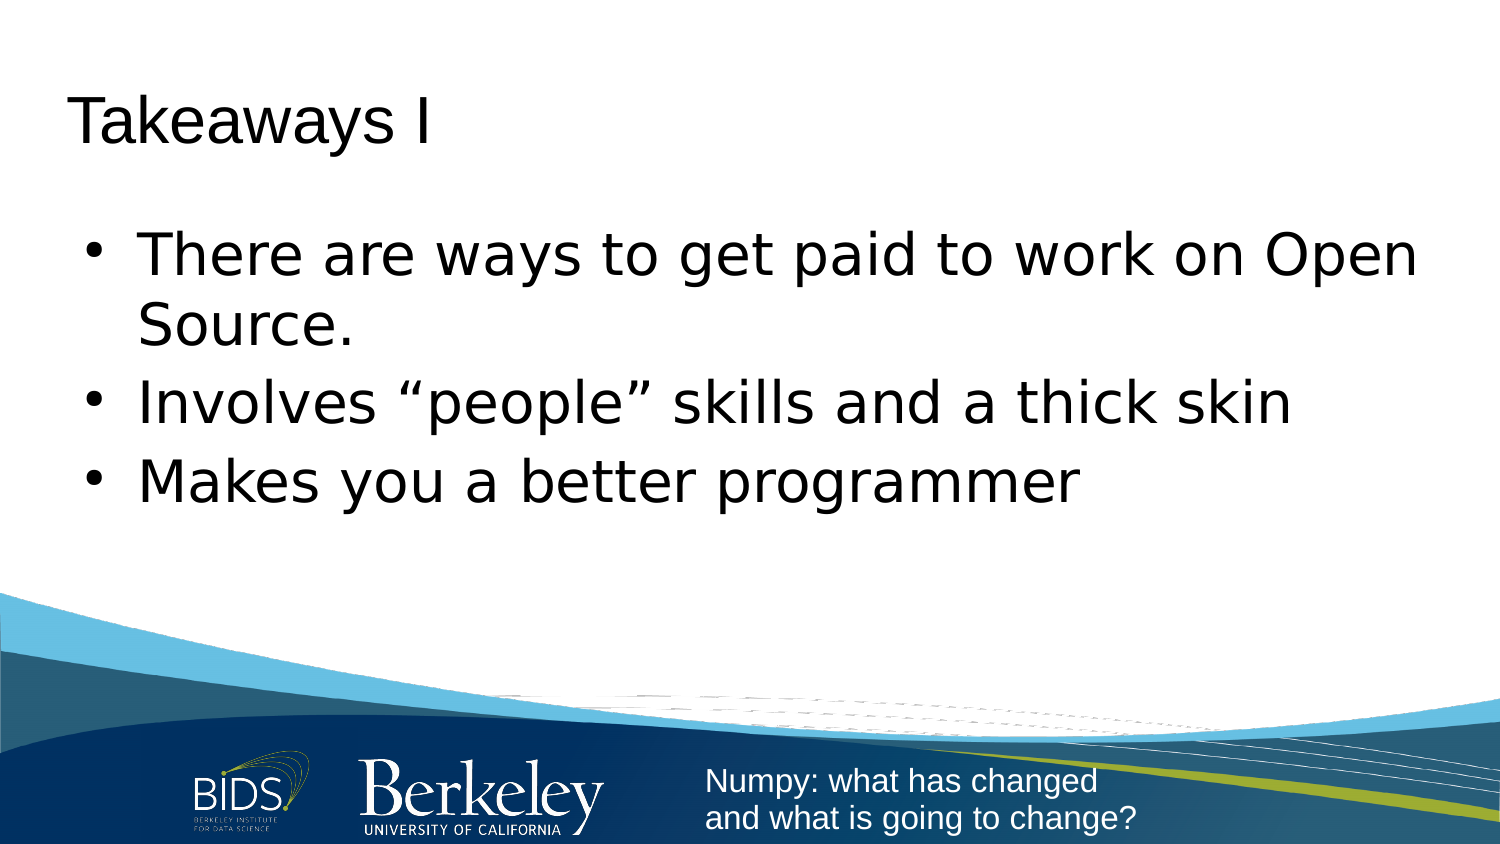

# Takeaways I
There are ways to get paid to work on Open Source.
Involves “people” skills and a thick skin
Makes you a better programmer
Numpy: what has changed
and what is going to change?